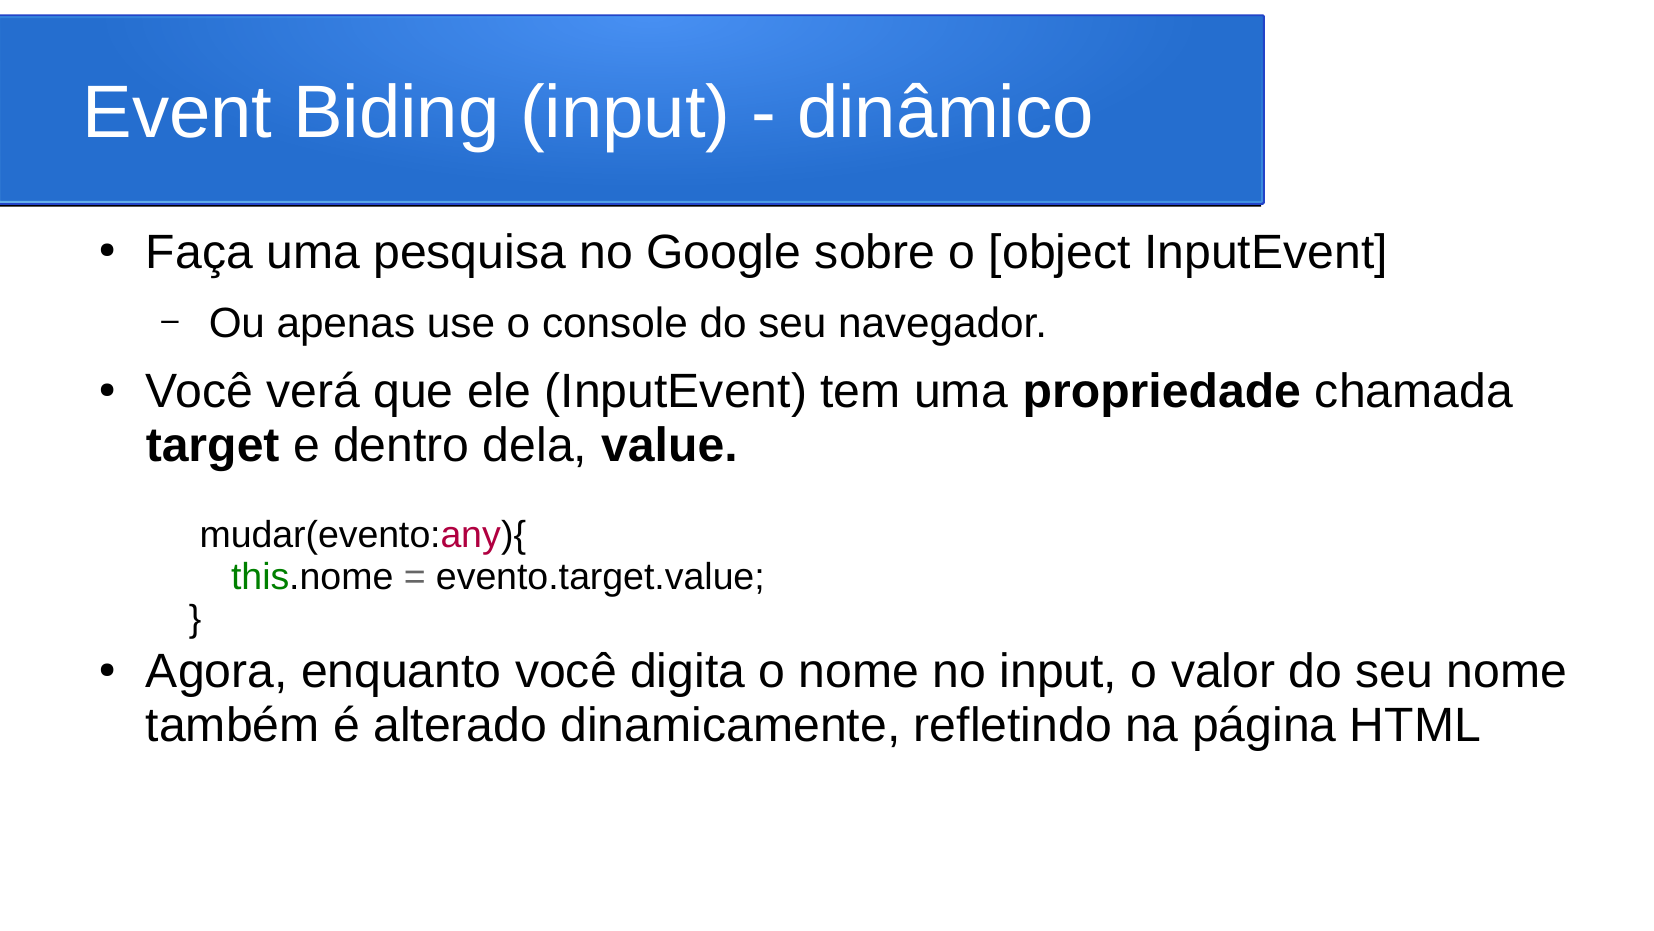

# Event Biding (input) - dinâmico
Faça uma pesquisa no Google sobre o [object InputEvent]
Ou apenas use o console do seu navegador.
Você verá que ele (InputEvent) tem uma propriedade chamada target e dentro dela, value.
Agora, enquanto você digita o nome no input, o valor do seu nome também é alterado dinamicamente, refletindo na página HTML
 mudar(evento:any){
 this.nome = evento.target.value;
}